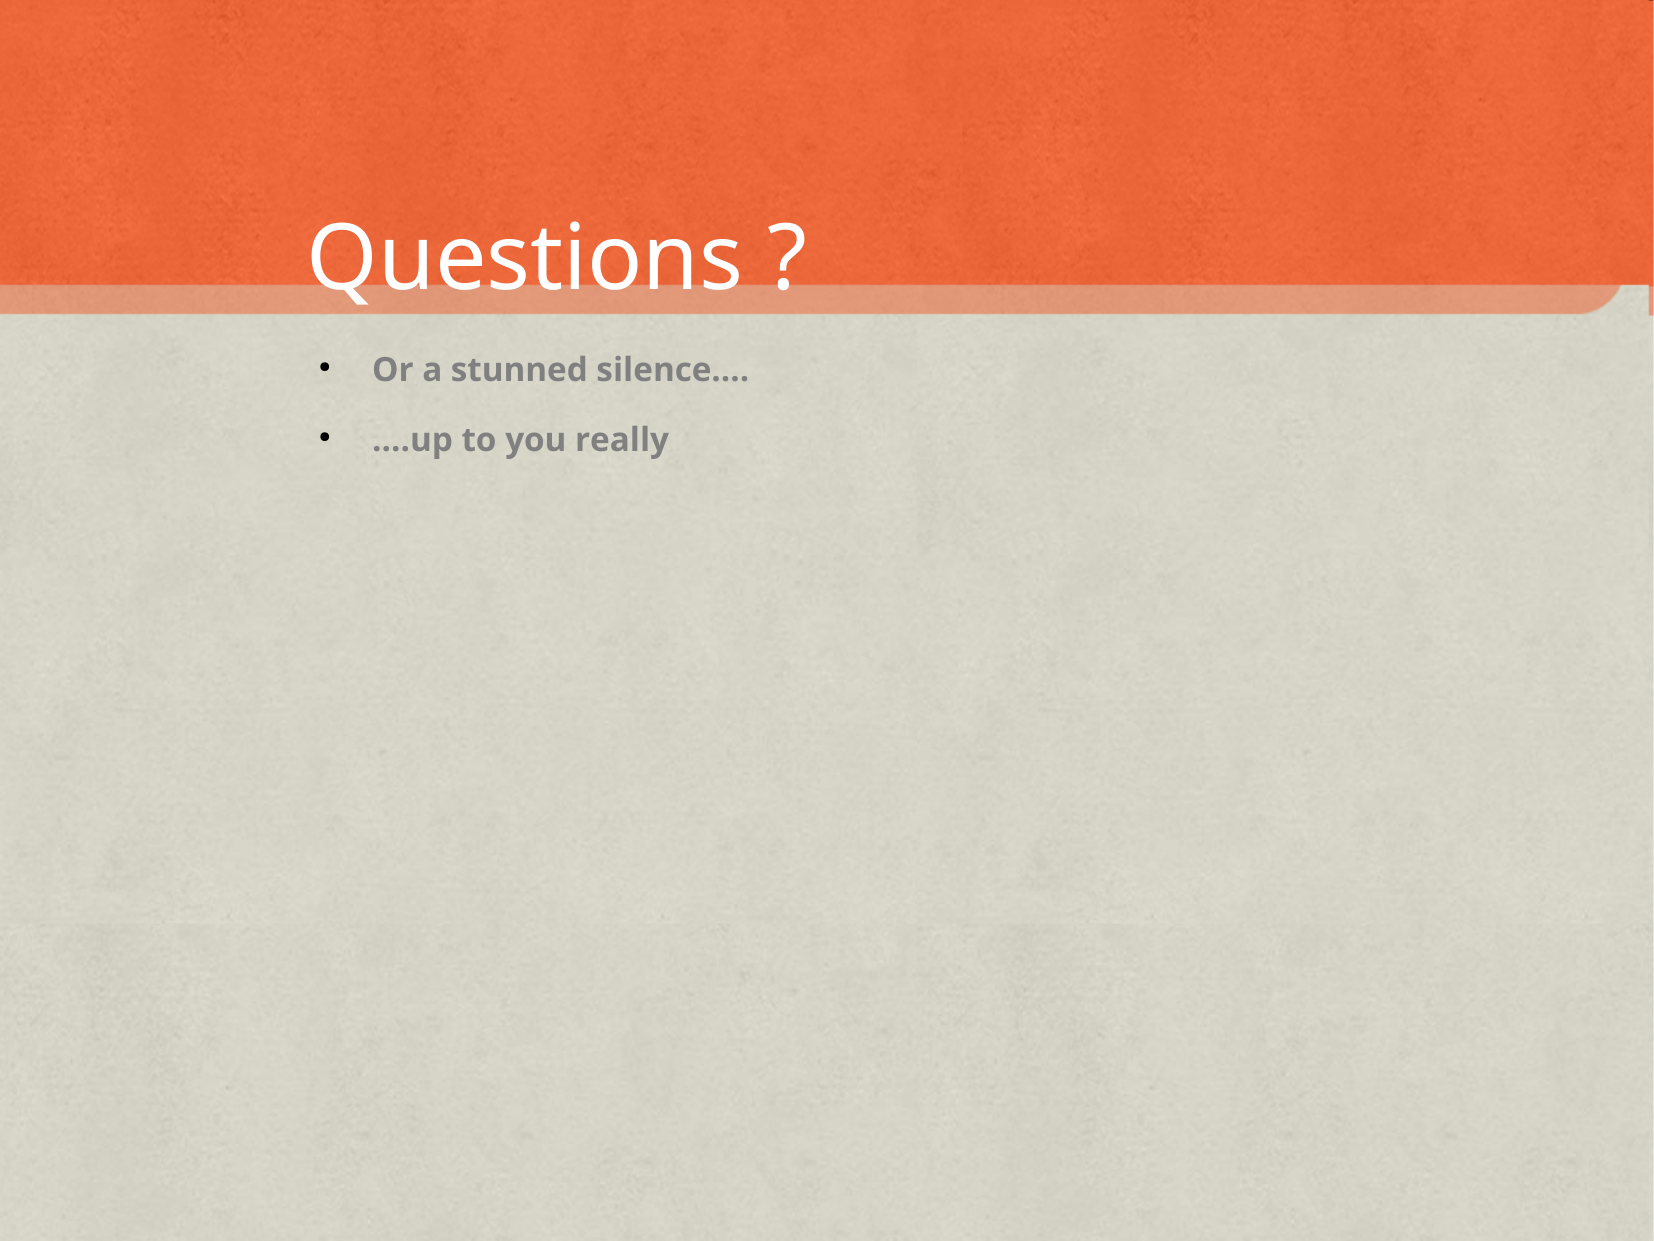

# Questions ?
Or a stunned silence….
….up to you really